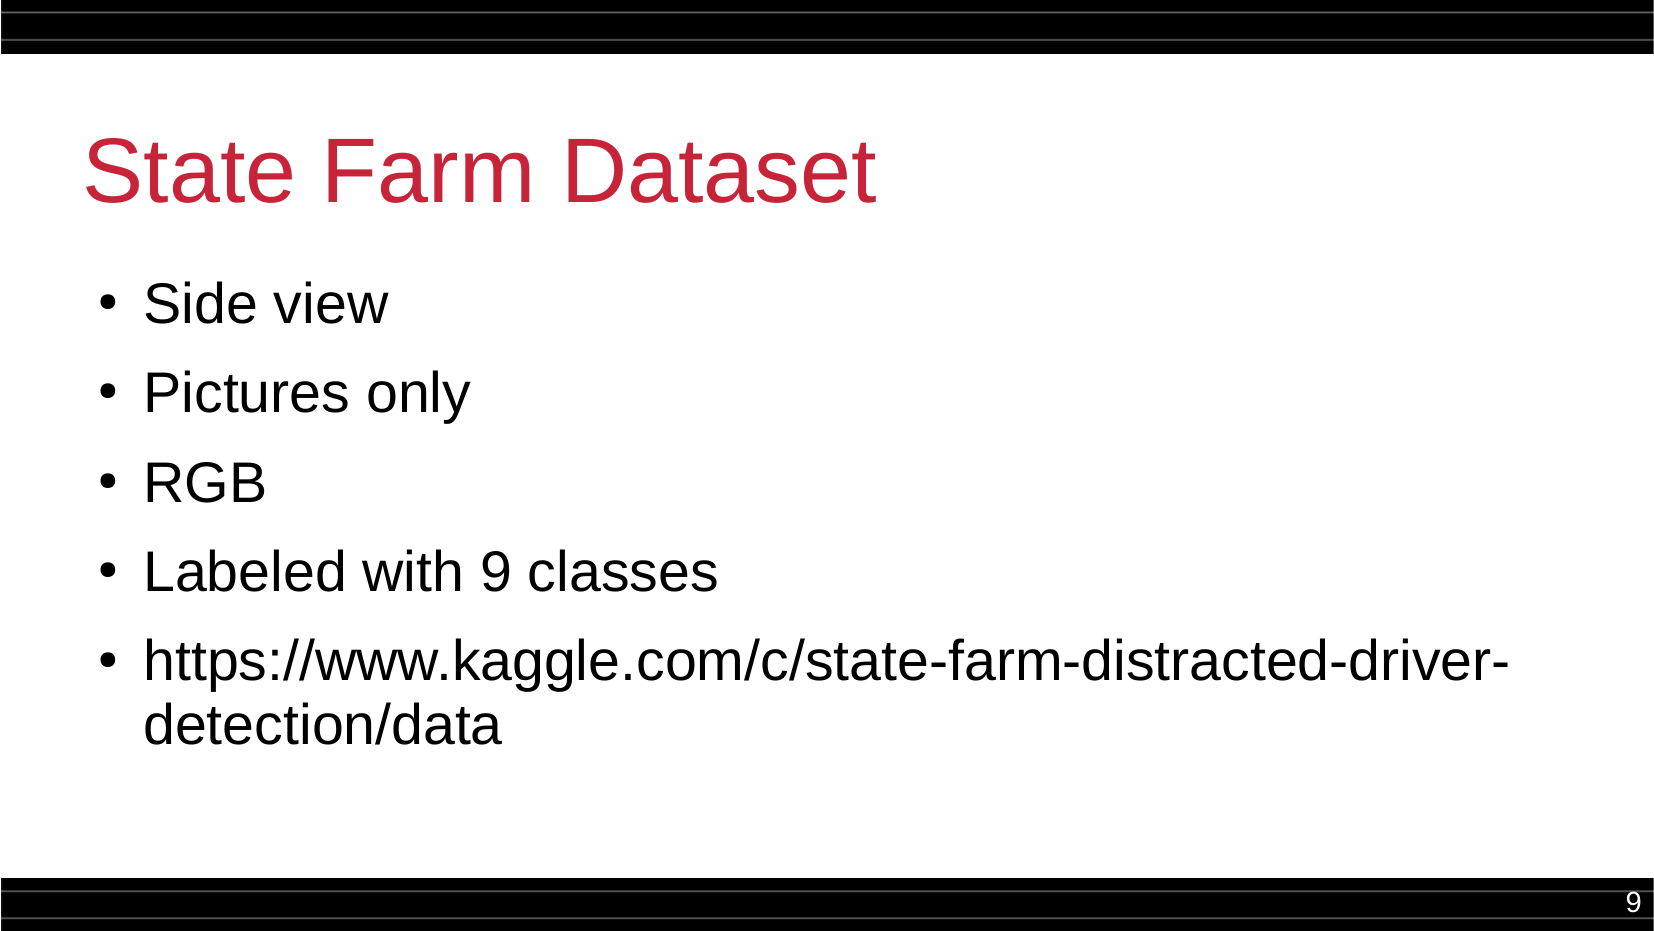

# State Farm Dataset
Side view
Pictures only
RGB
Labeled with 9 classes
https://www.kaggle.com/c/state-farm-distracted-driver-detection/data